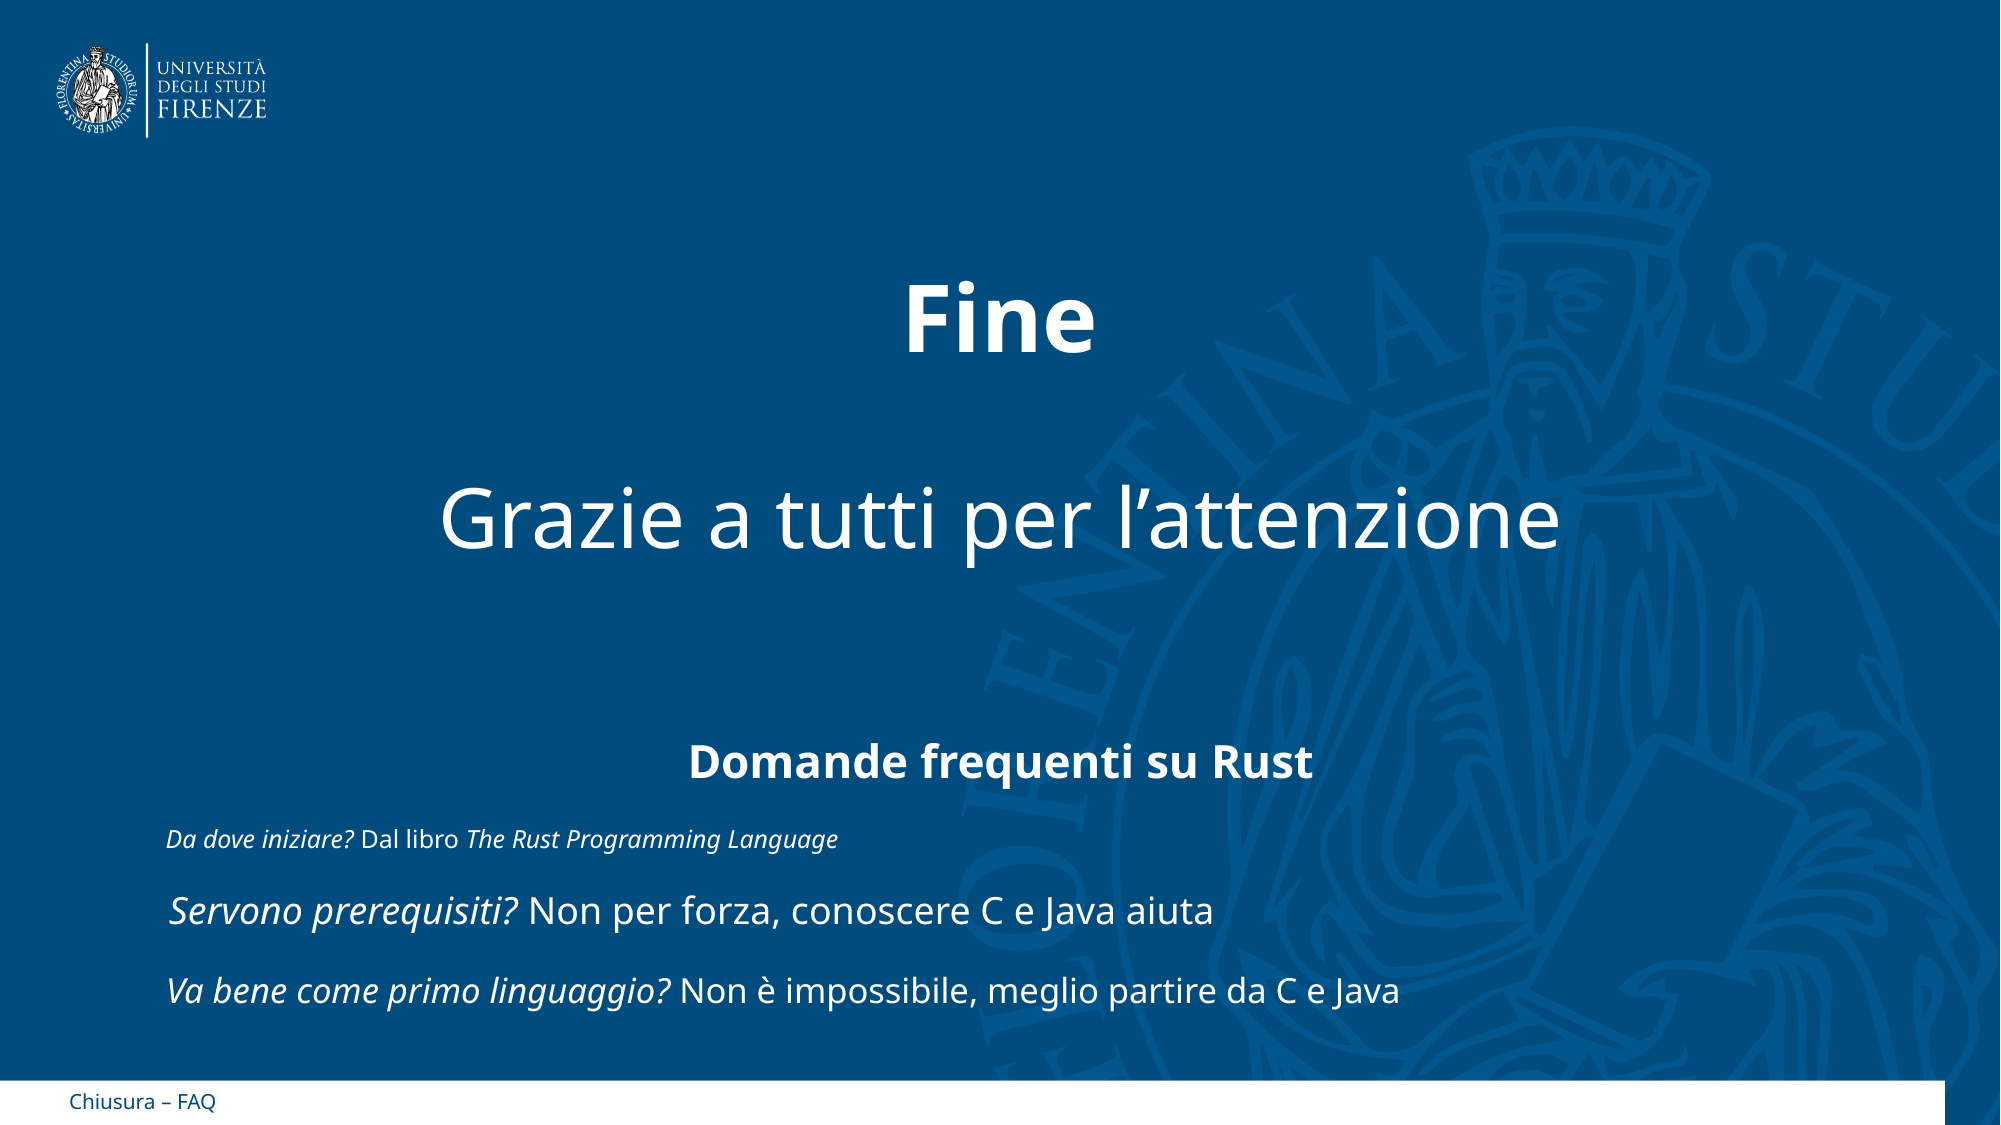

Fine
Grazie a tutti per l’attenzione
Domande frequenti su Rust
# Da dove iniziare? Dal libro The Rust Programming Language
Servono prerequisiti? Non per forza, conoscere C e Java aiuta
Va bene come primo linguaggio? Non è impossibile, meglio partire da C e Java
Chiusura – FAQ